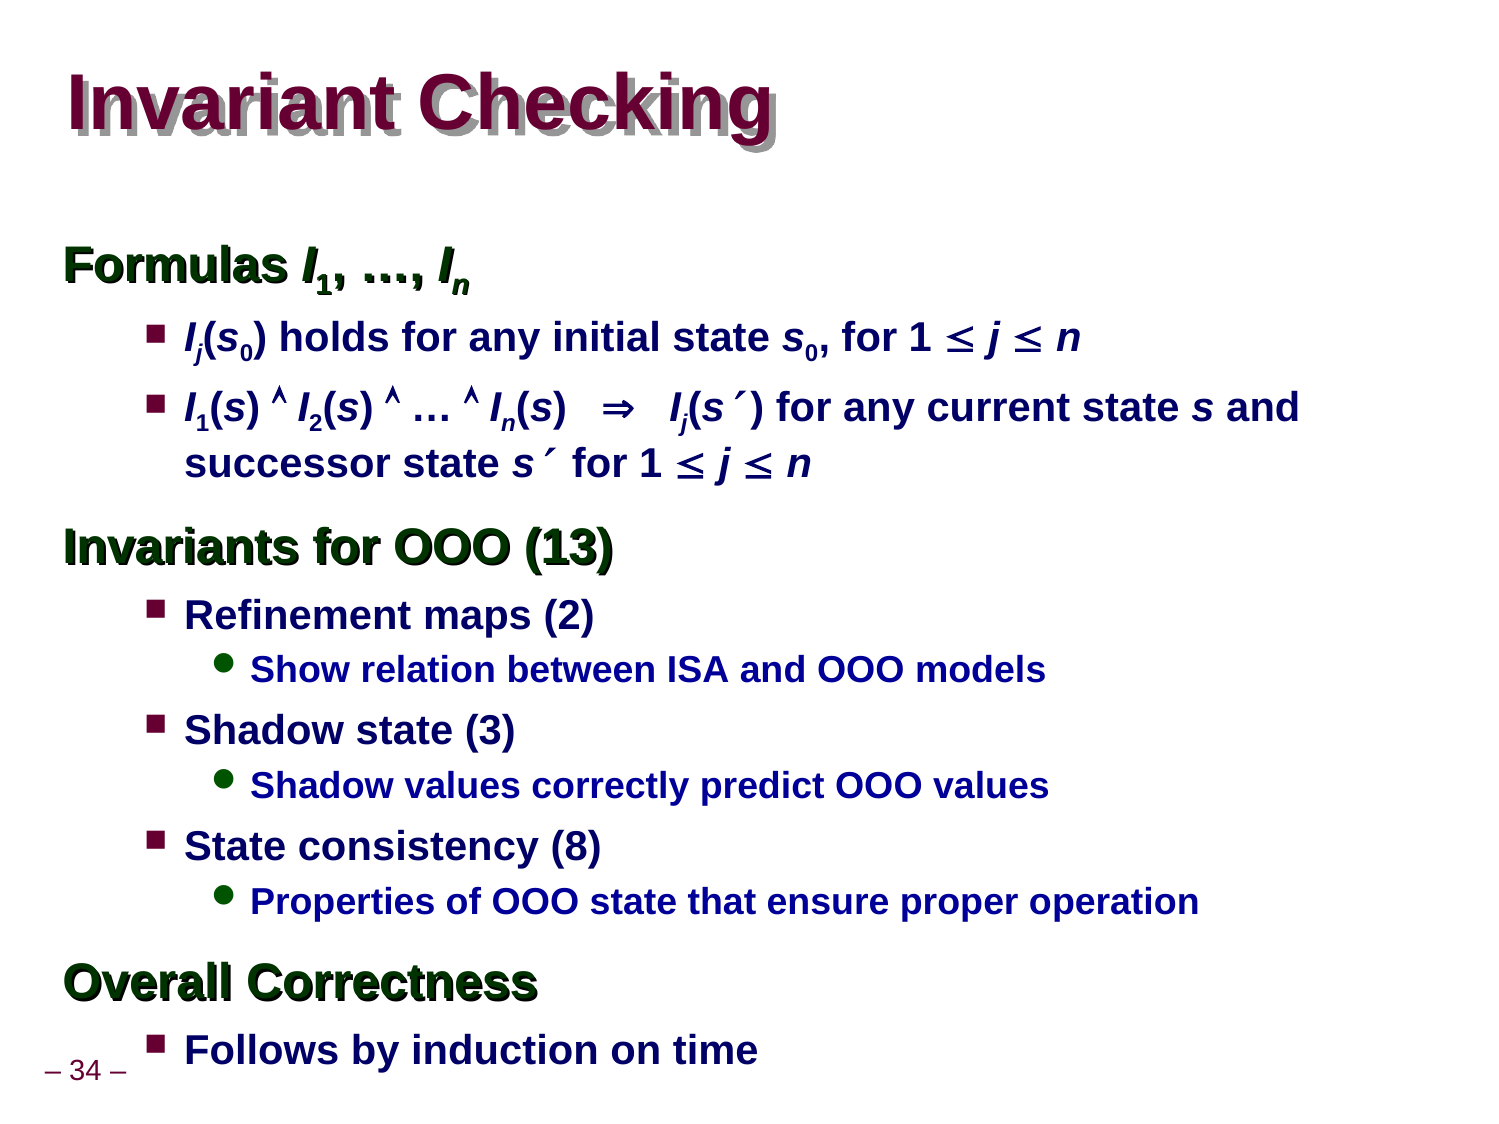

# Invariant Checking
Formulas I1, …, In
Ij(s0) holds for any initial state s0, for 1  j  n
I1(s)  I2(s)  …  In(s)  Ij(s ) for any current state s and successor state s for 1  j  n
Invariants for OOO (13)
Refinement maps (2)
Show relation between ISA and OOO models
Shadow state (3)
Shadow values correctly predict OOO values
State consistency (8)
Properties of OOO state that ensure proper operation
Overall Correctness
Follows by induction on time